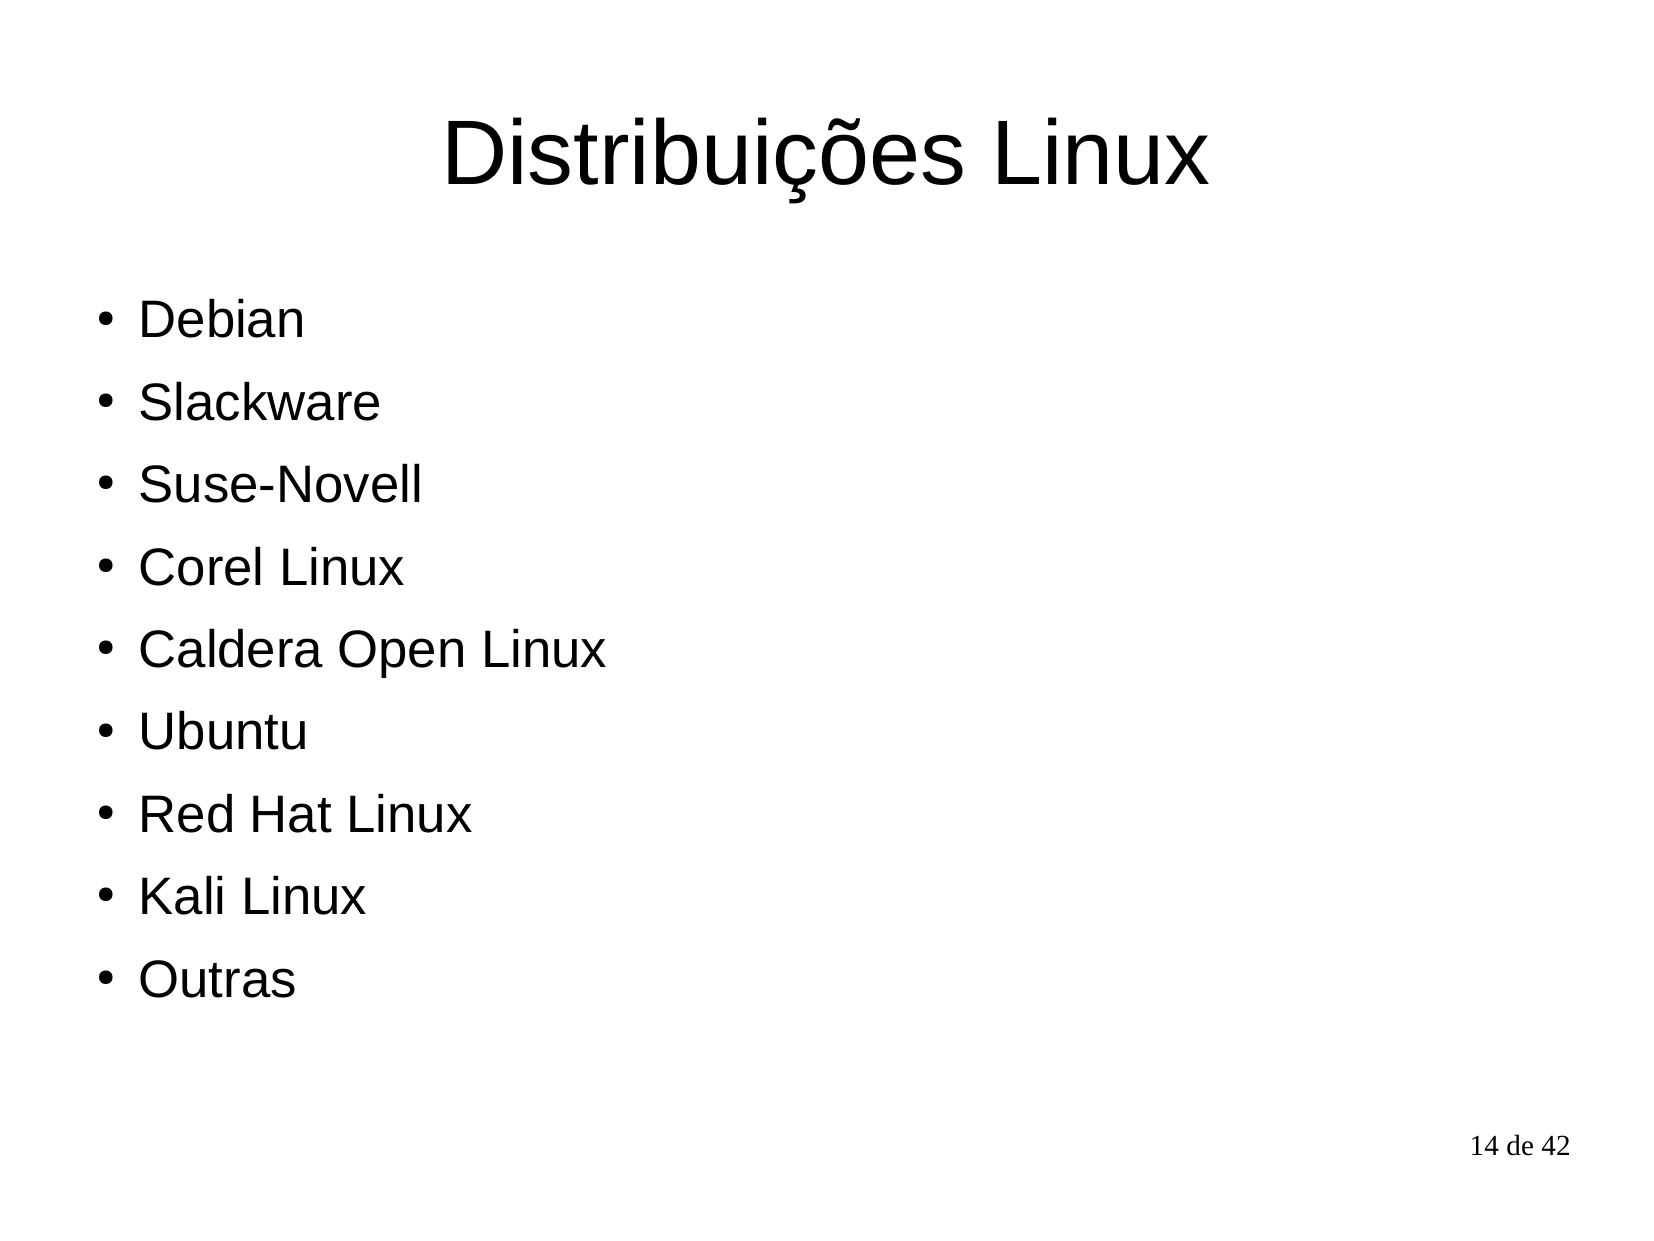

# Distribuições Linux
Debian
Slackware
Suse-Novell
Corel Linux
Caldera Open Linux
Ubuntu
Red Hat Linux
Kali Linux
Outras
14